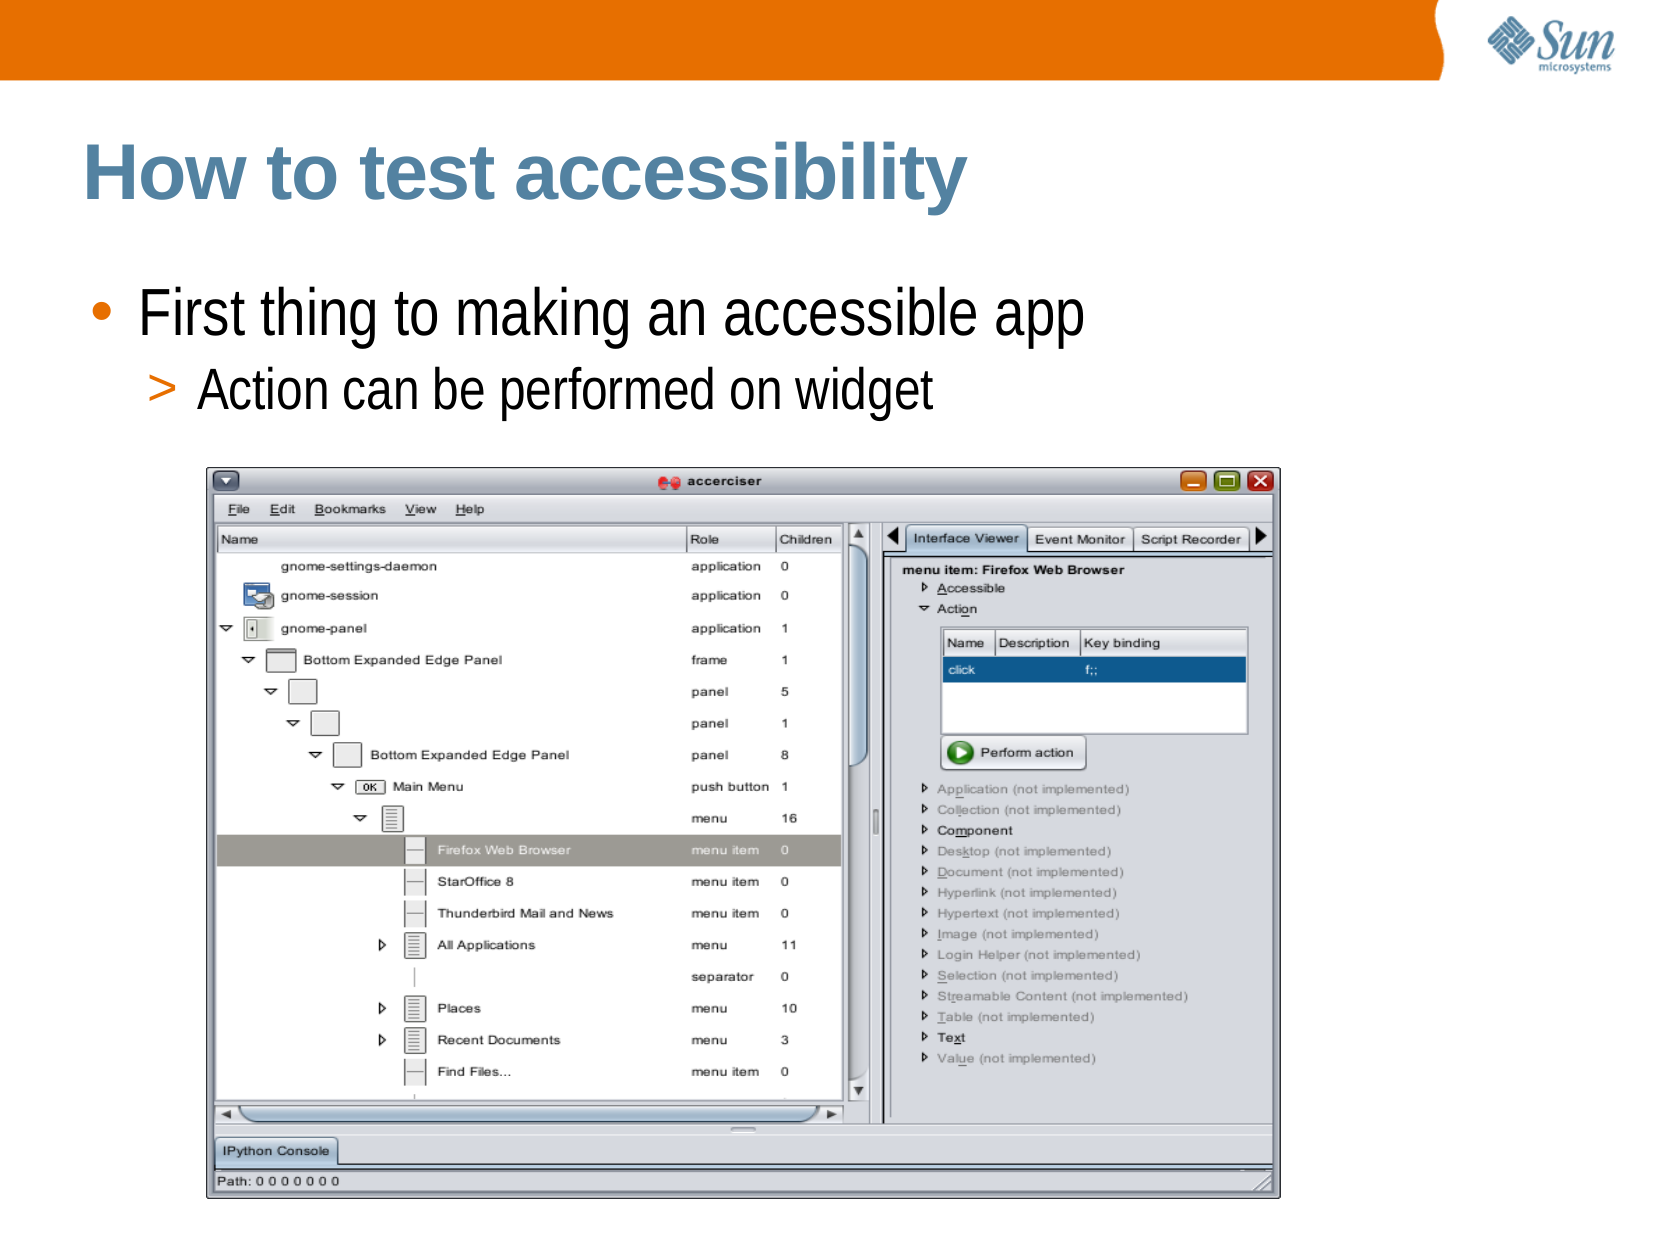

# How to test accessibility
First thing to making an accessible app
Action can be performed on widget